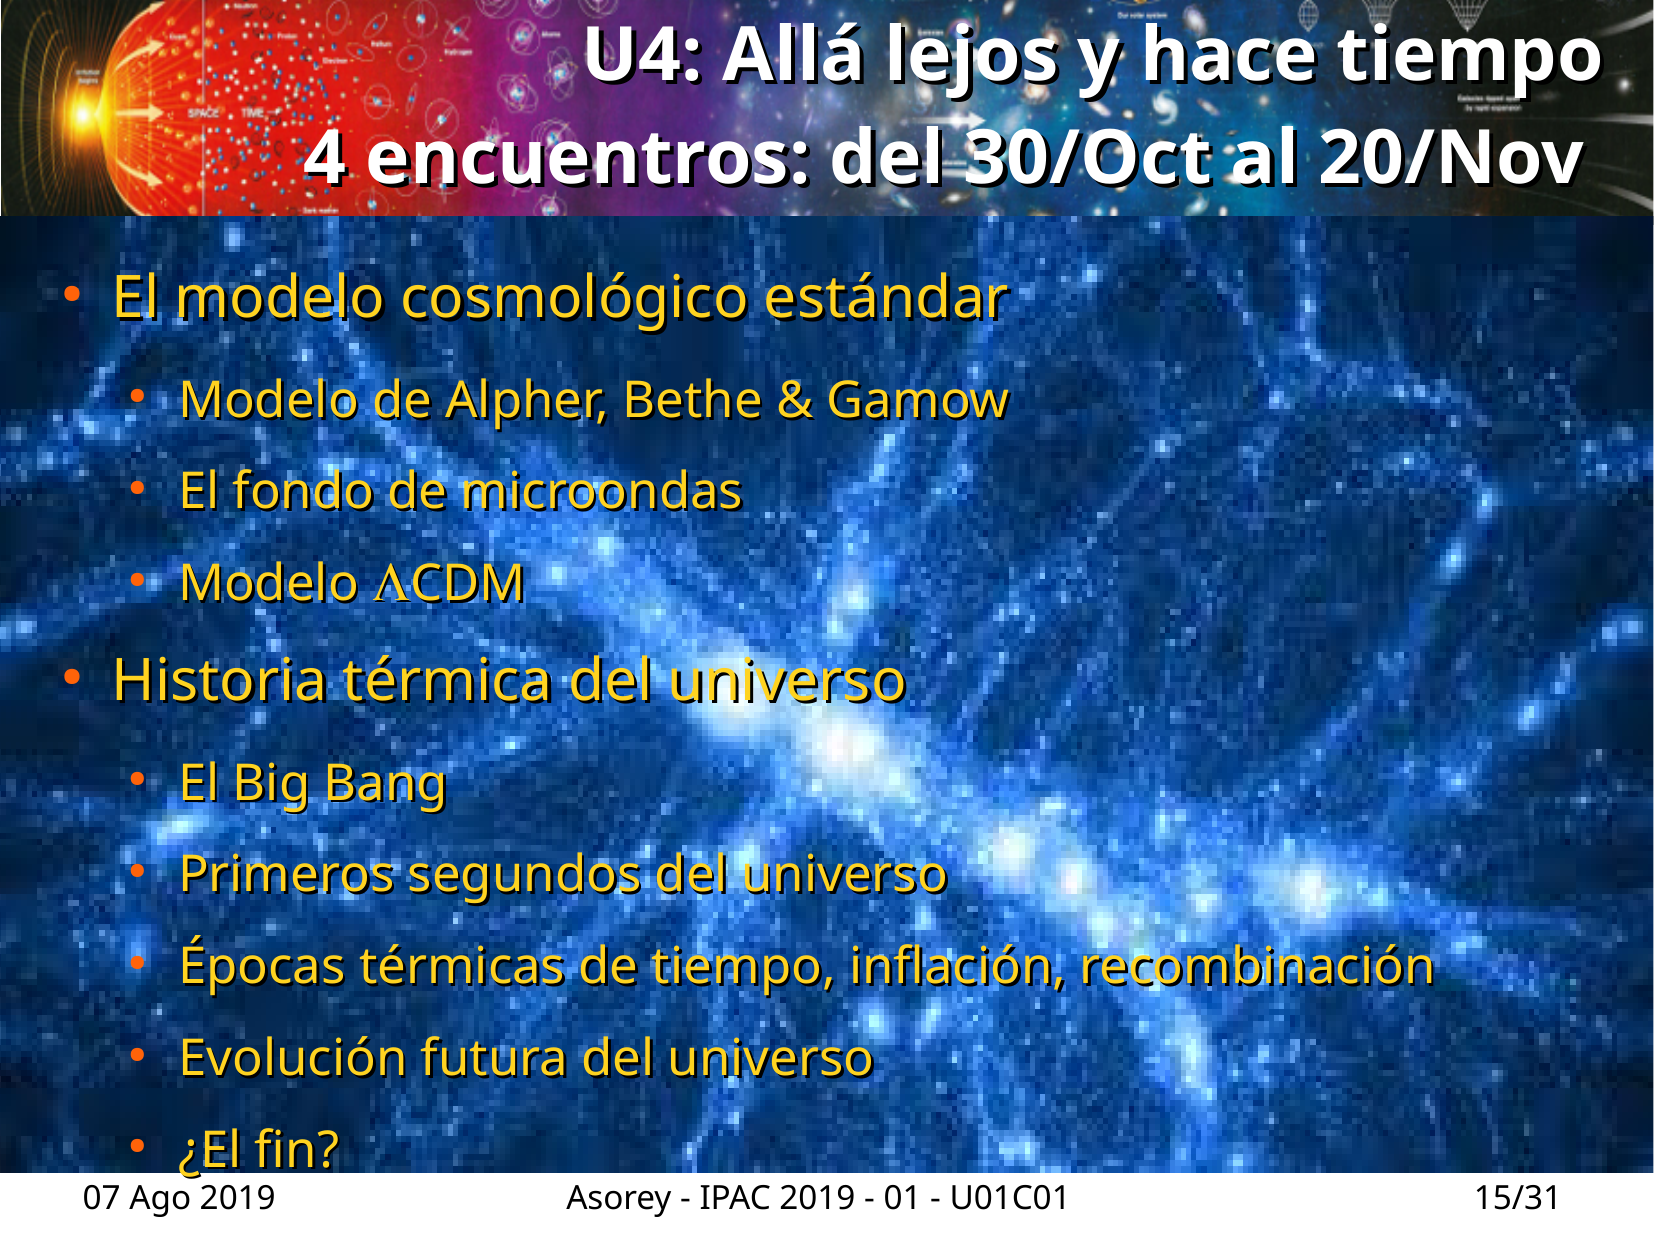

# U4: Allá lejos y hace tiempo 4 encuentros: del 30/Oct al 20/Nov
El modelo cosmológico estándar
Modelo de Alpher, Bethe & Gamow
El fondo de microondas
Modelo LCDM
Historia térmica del universo
El Big Bang
Primeros segundos del universo
Épocas térmicas de tiempo, inflación, recombinación
Evolución futura del universo
¿El fin?
07 Ago 2019
Asorey - IPAC 2019 - 01 - U01C01
15